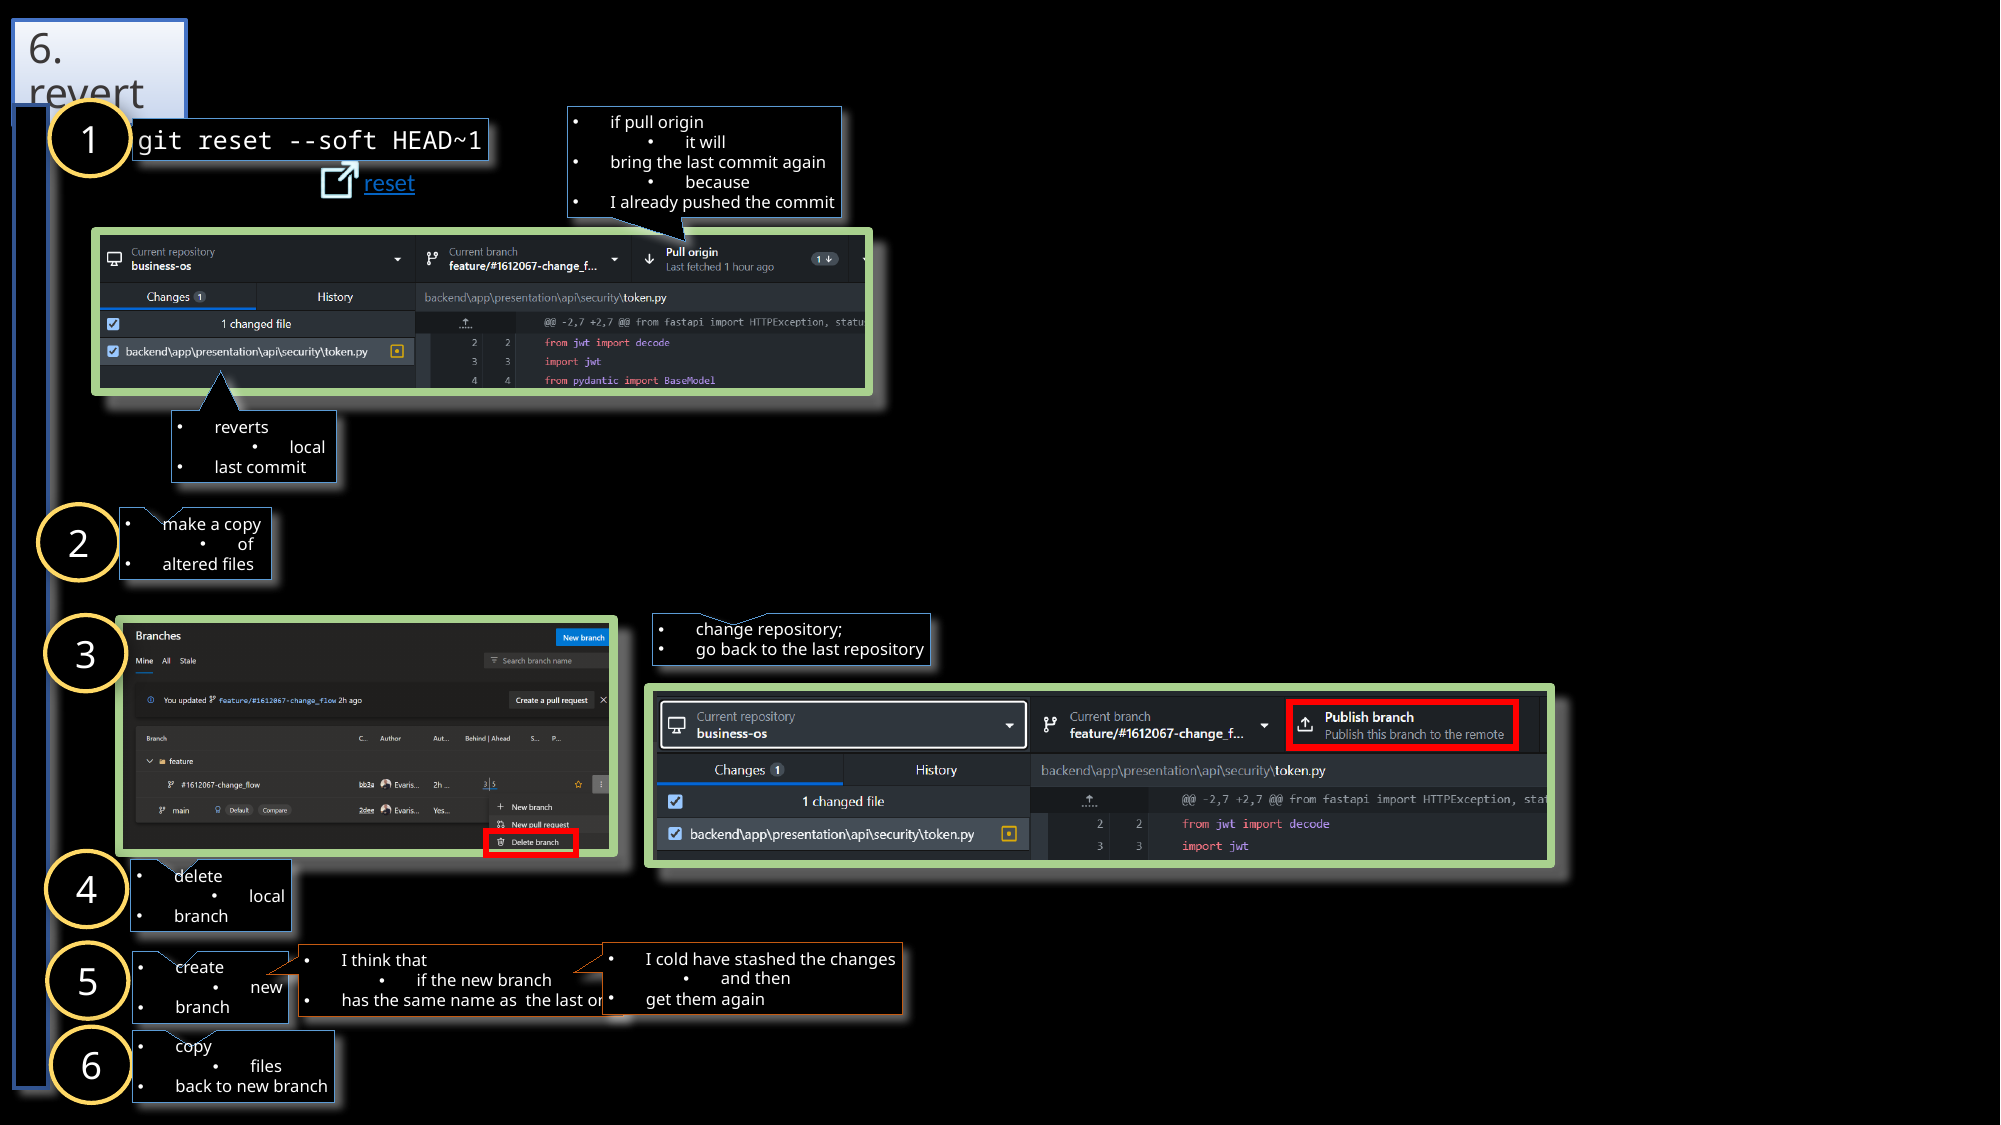

# 6. revert
1
if pull origin
it will
bring the last commit again
because
I already pushed the commit
git reset --soft HEAD~1
reset
reverts
local
last commit
2
make a copy
of
altered files
change repository;
go back to the last repository
3
4
delete
local
branch
5
I cold have stashed the changes
and then
get them again
I think that
if the new branch
has the same name as the last one
create
new
branch
6
copy
files
back to new branch